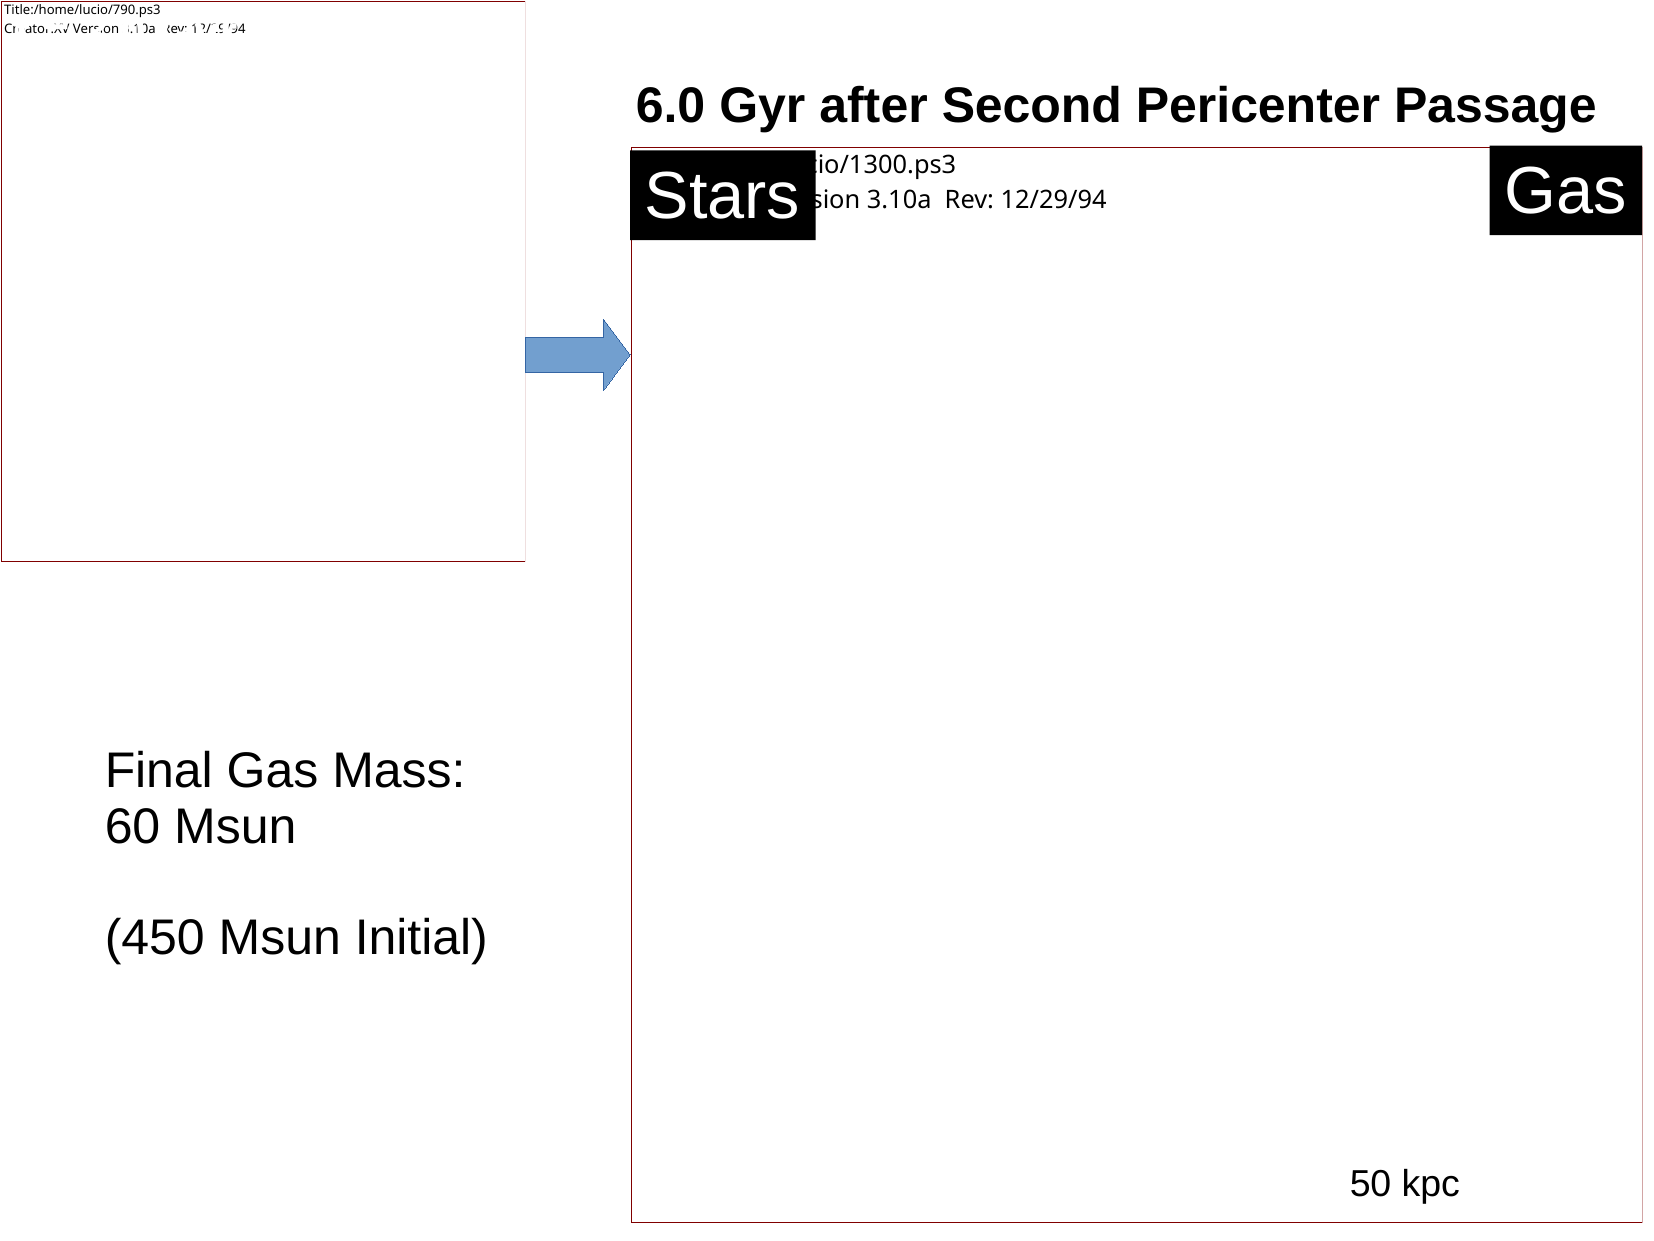

t = 3.0 Gyr
6.0 Gyr after Second Pericenter Passage
Gas
Stars
Final Gas Mass:
60 Msun
(450 Msun Initial)
50 kpc
50 kpc